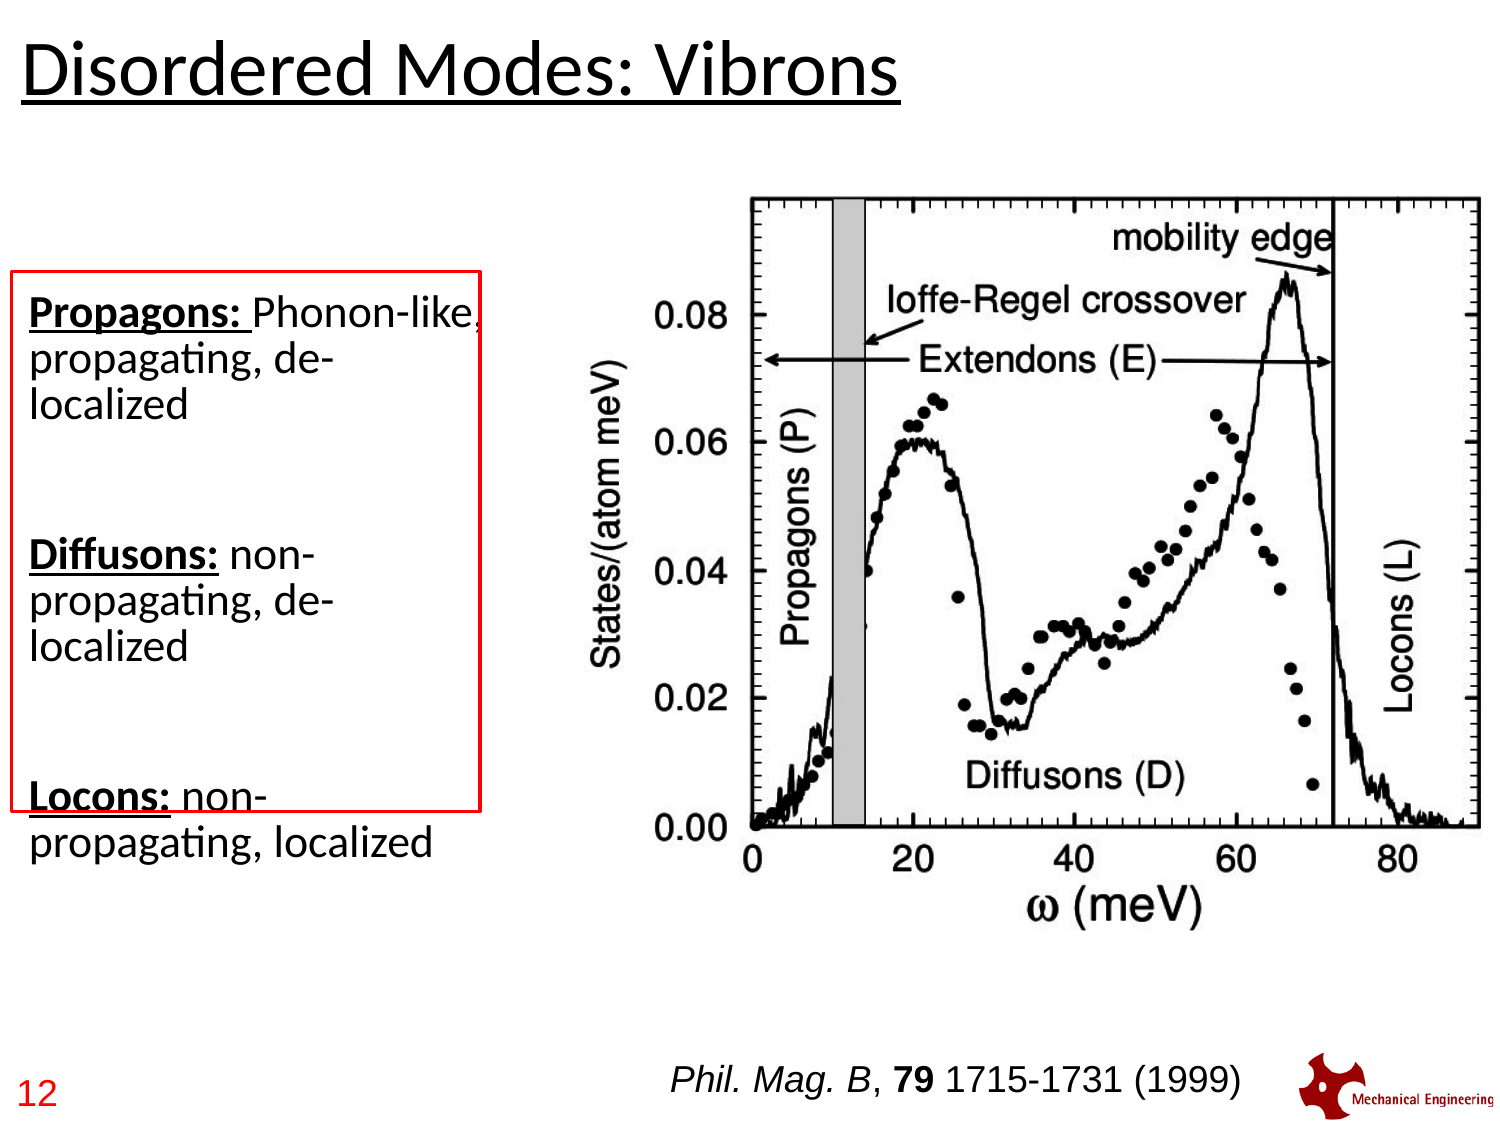

# Disordered Modes: Vibrons
Propagons: Phonon-like, propagating, de-localized
Diffusons: non-propagating, de-localized
Locons: non-propagating, localized
Phil. Mag. B, 79 1715-1731 (1999)